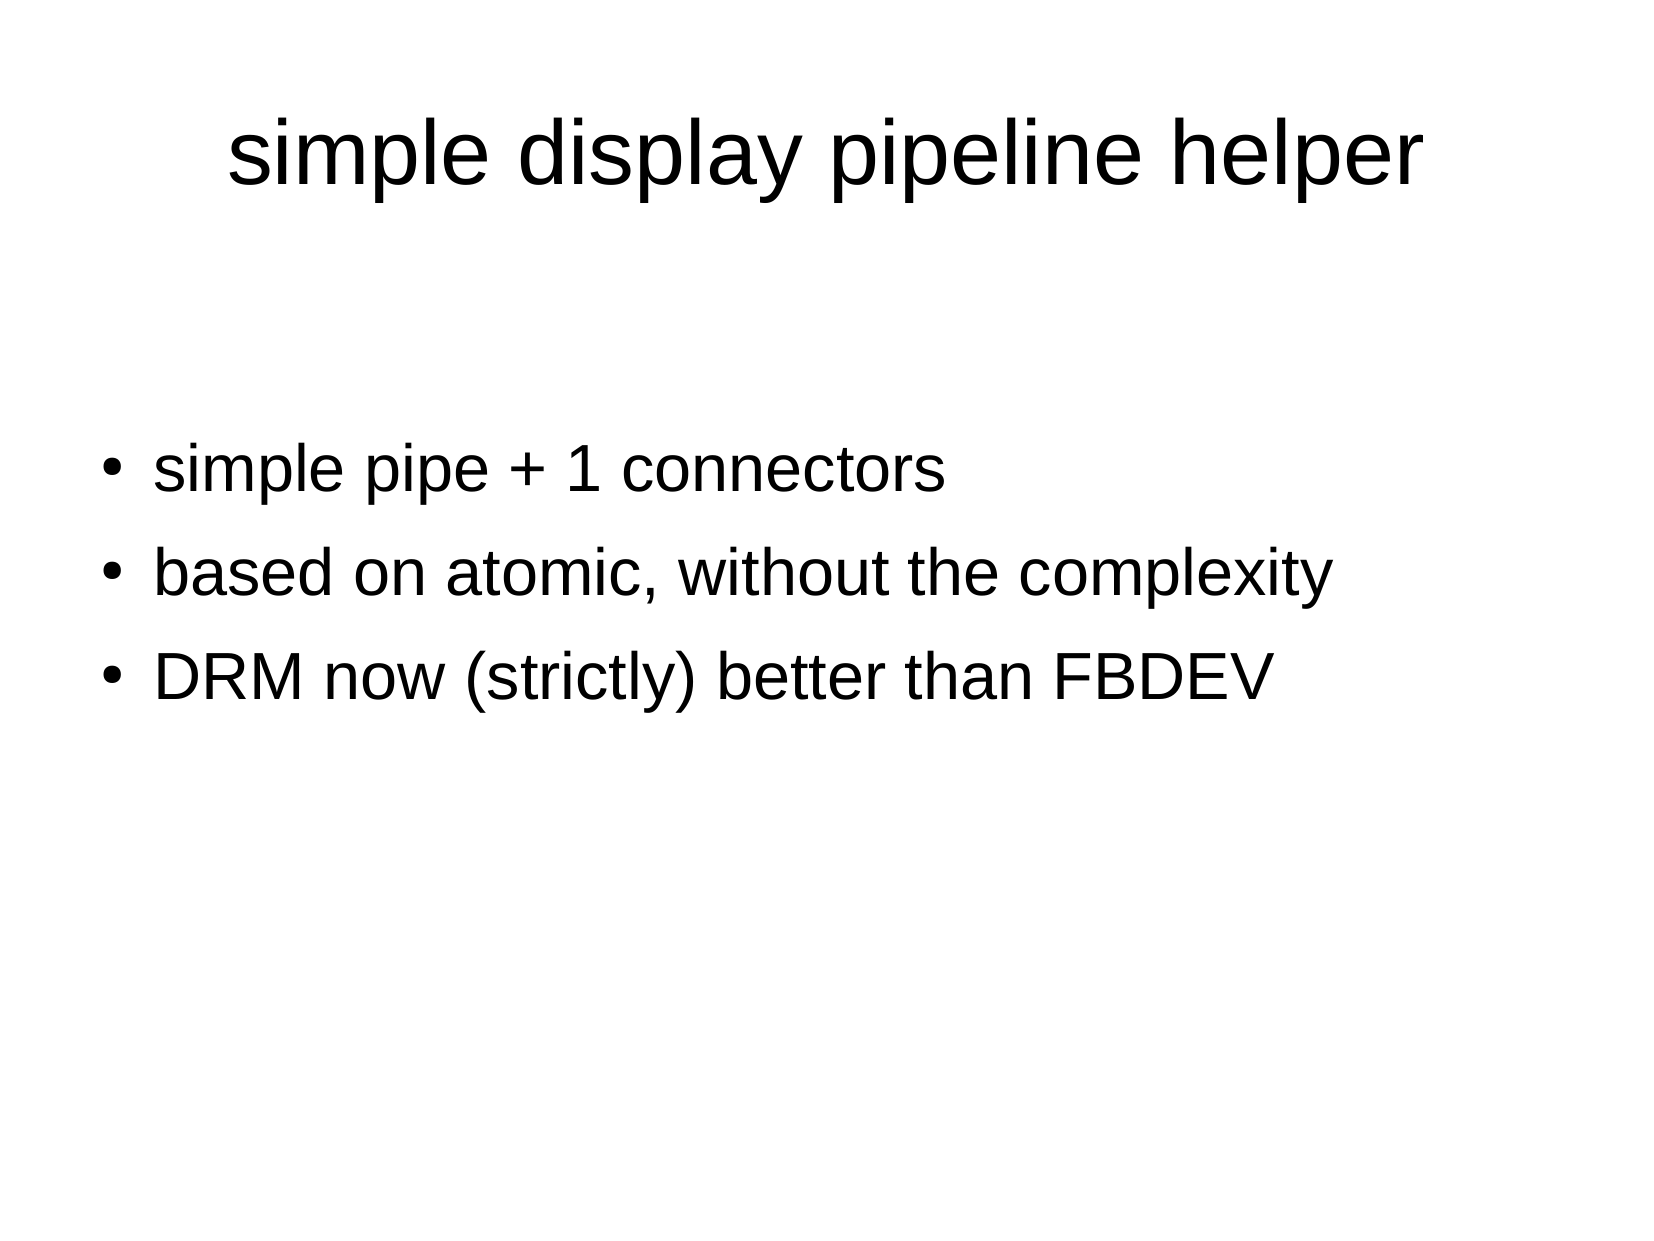

# simple display pipeline helper
simple pipe + 1 connectors
based on atomic, without the complexity
DRM now (strictly) better than FBDEV